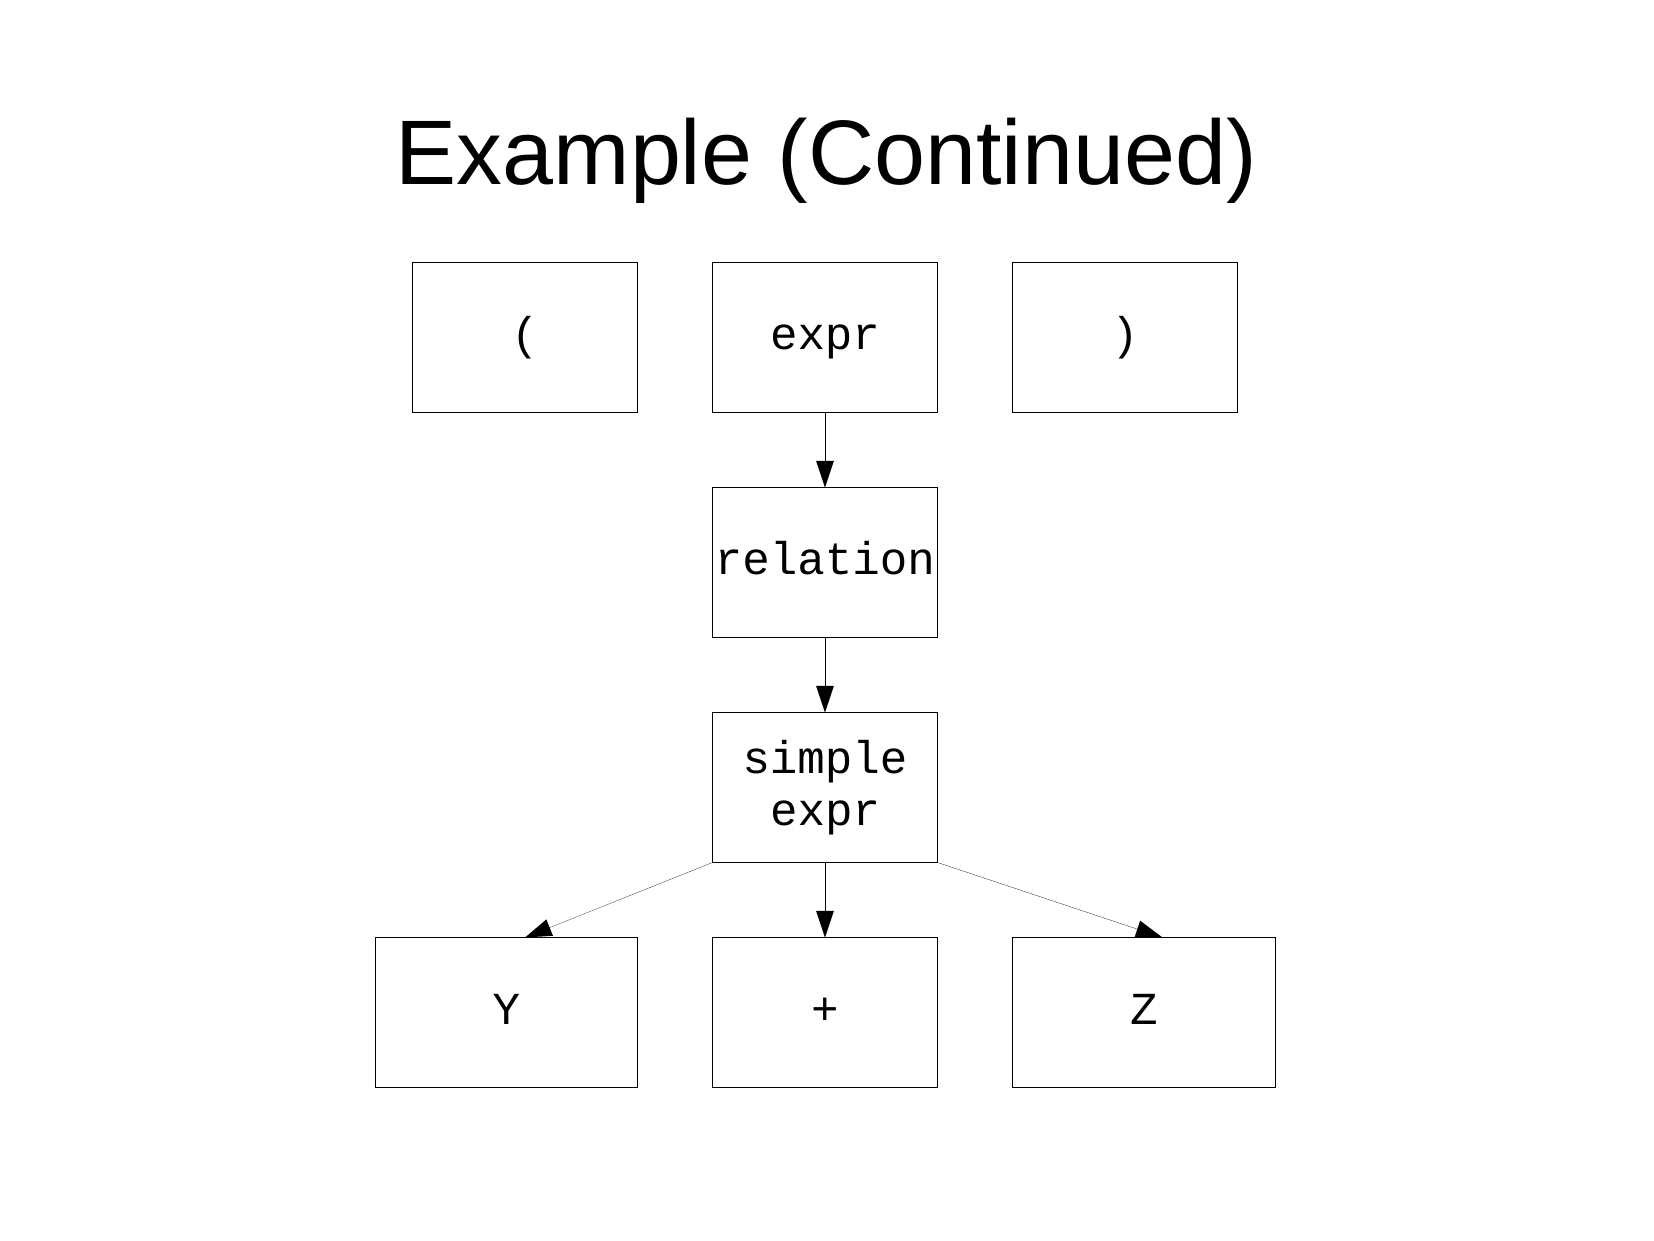

# Example (Continued)
(
expr
)
relation
simple
expr
Y
+
Z